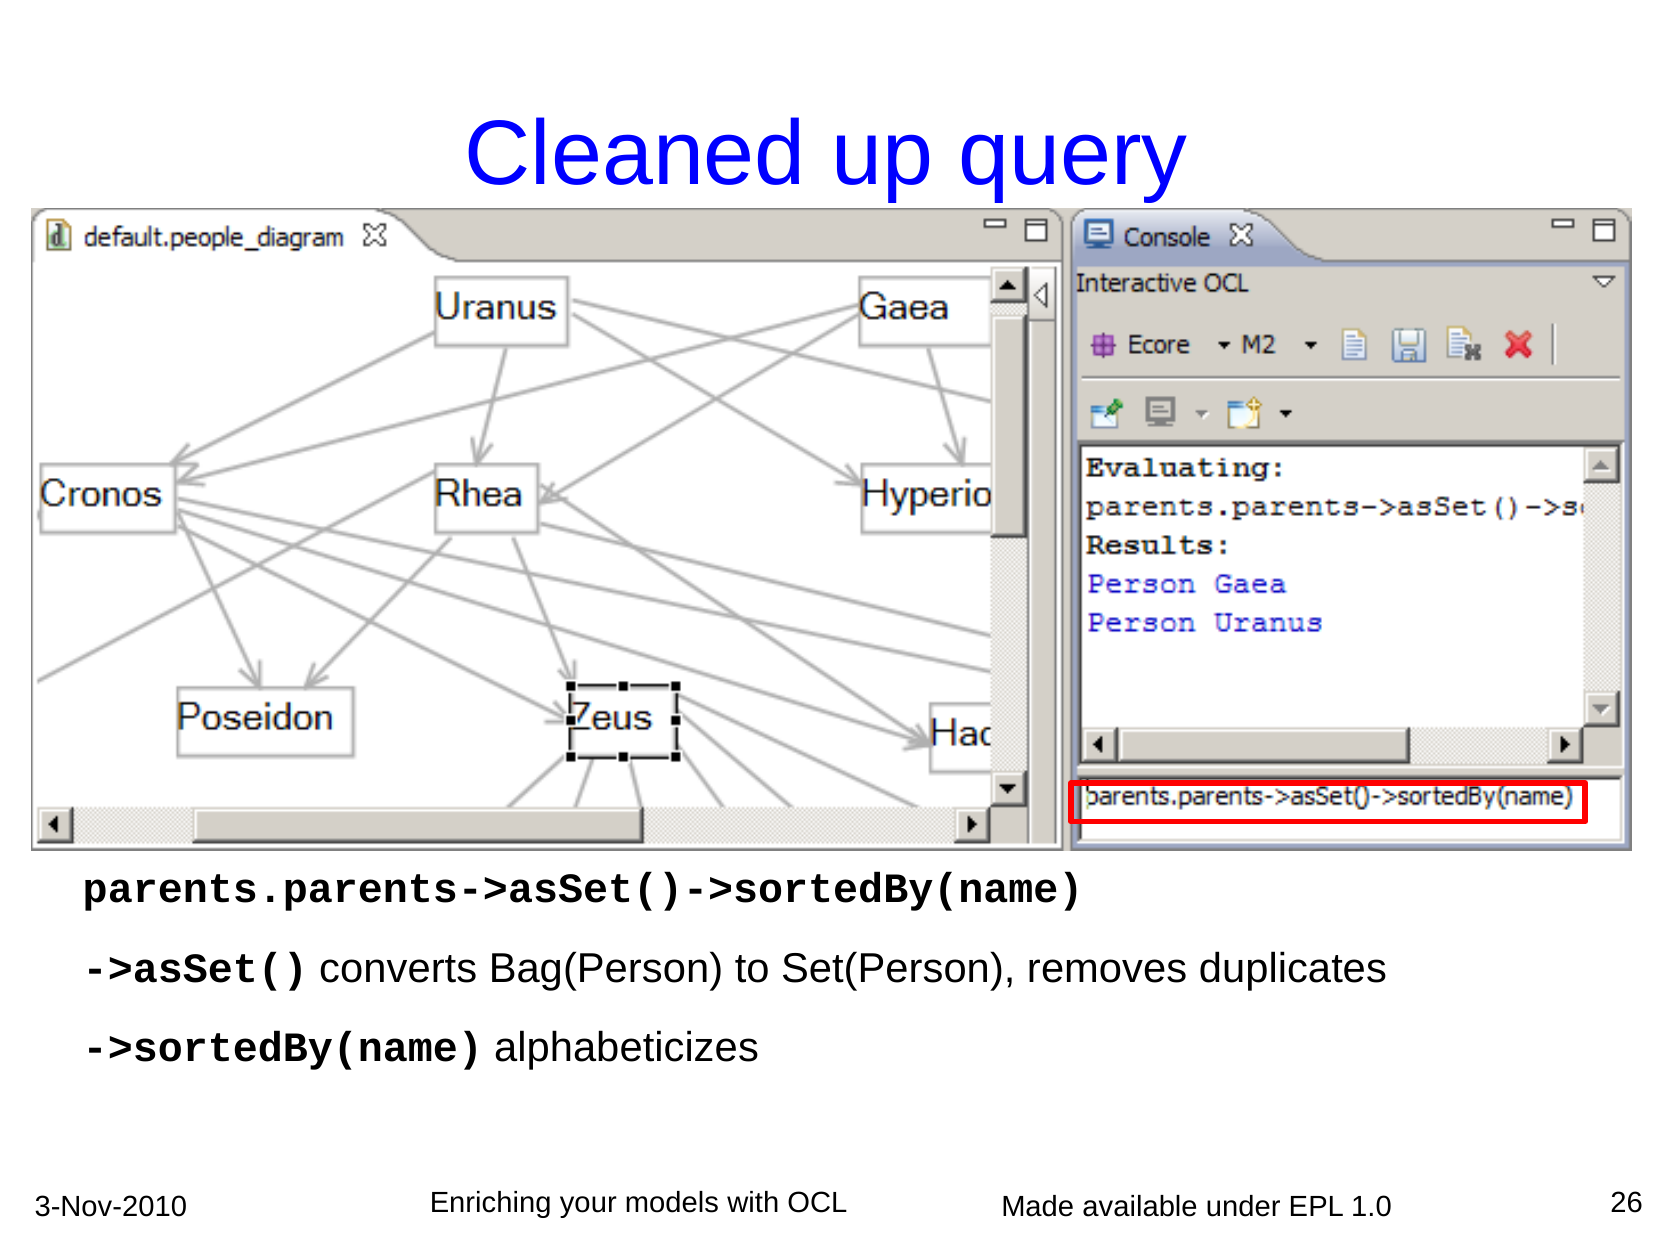

# Cleaned up query
parents.parents->asSet()->sortedBy(name)
->asSet() converts Bag(Person) to Set(Person), removes duplicates
->sortedBy(name) alphabeticizes
Enriching your models with OCL
26
3-Nov-2010